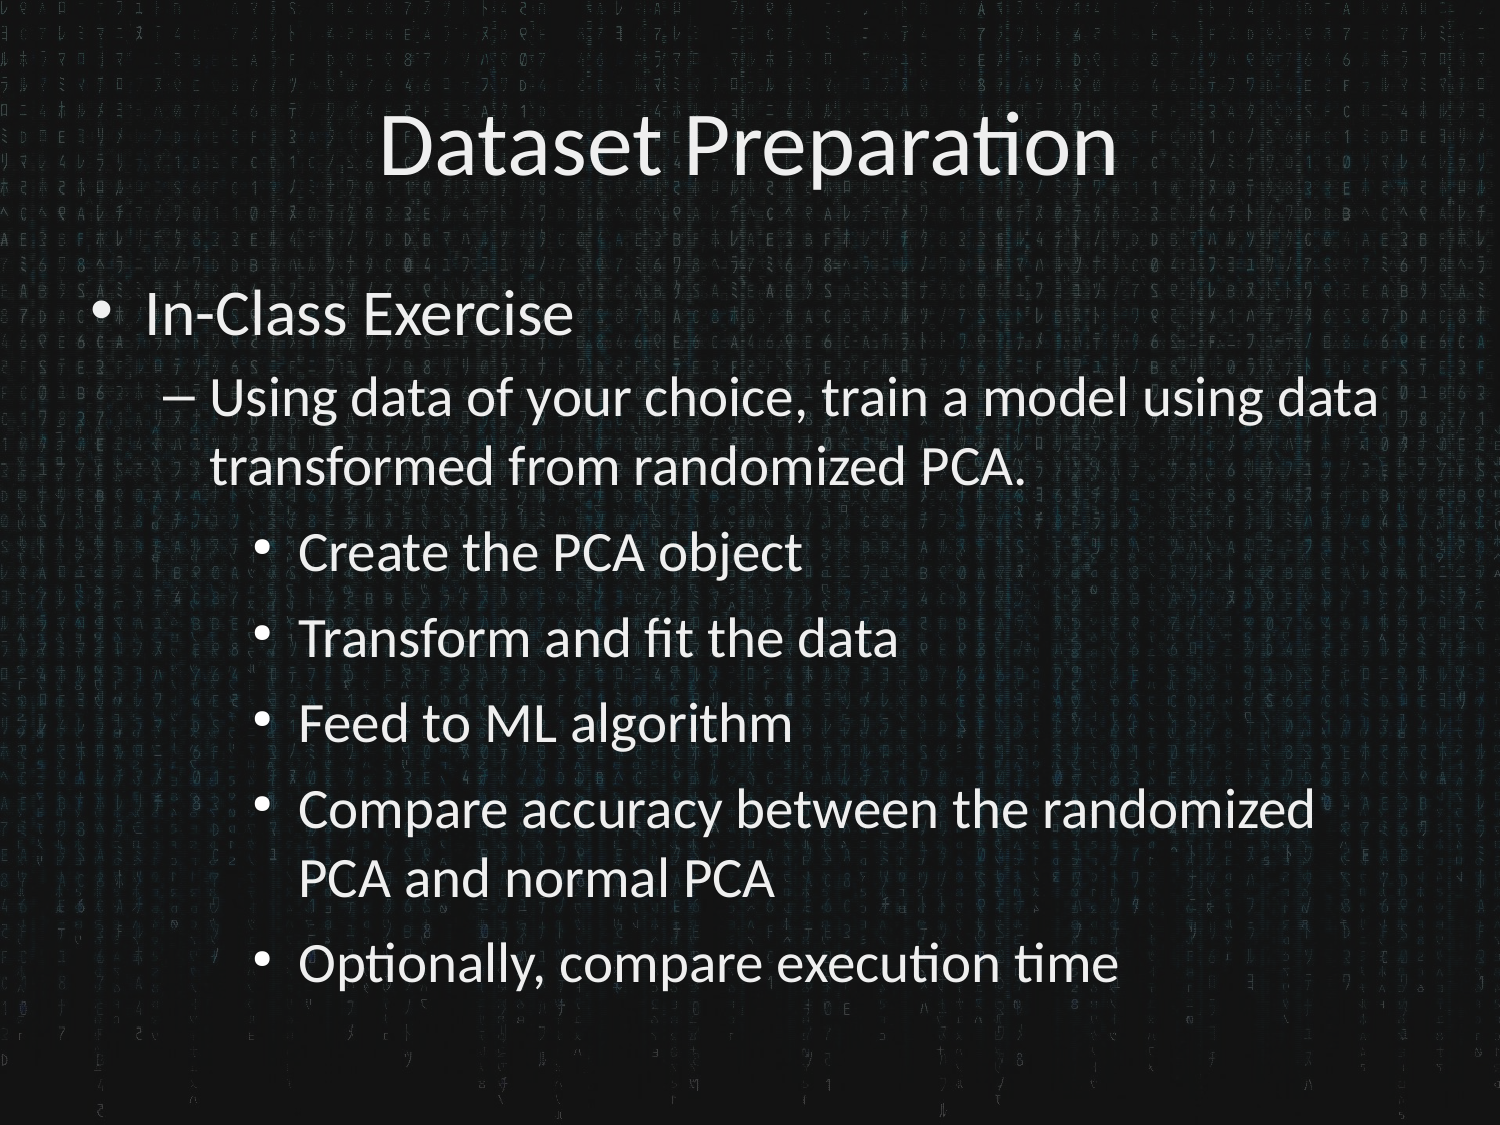

# Dataset Preparation
In-Class Exercise
Using data of your choice, train a model using data transformed from randomized PCA.
Create the PCA object
Transform and fit the data
Feed to ML algorithm
Compare accuracy between the randomized PCA and normal PCA
Optionally, compare execution time